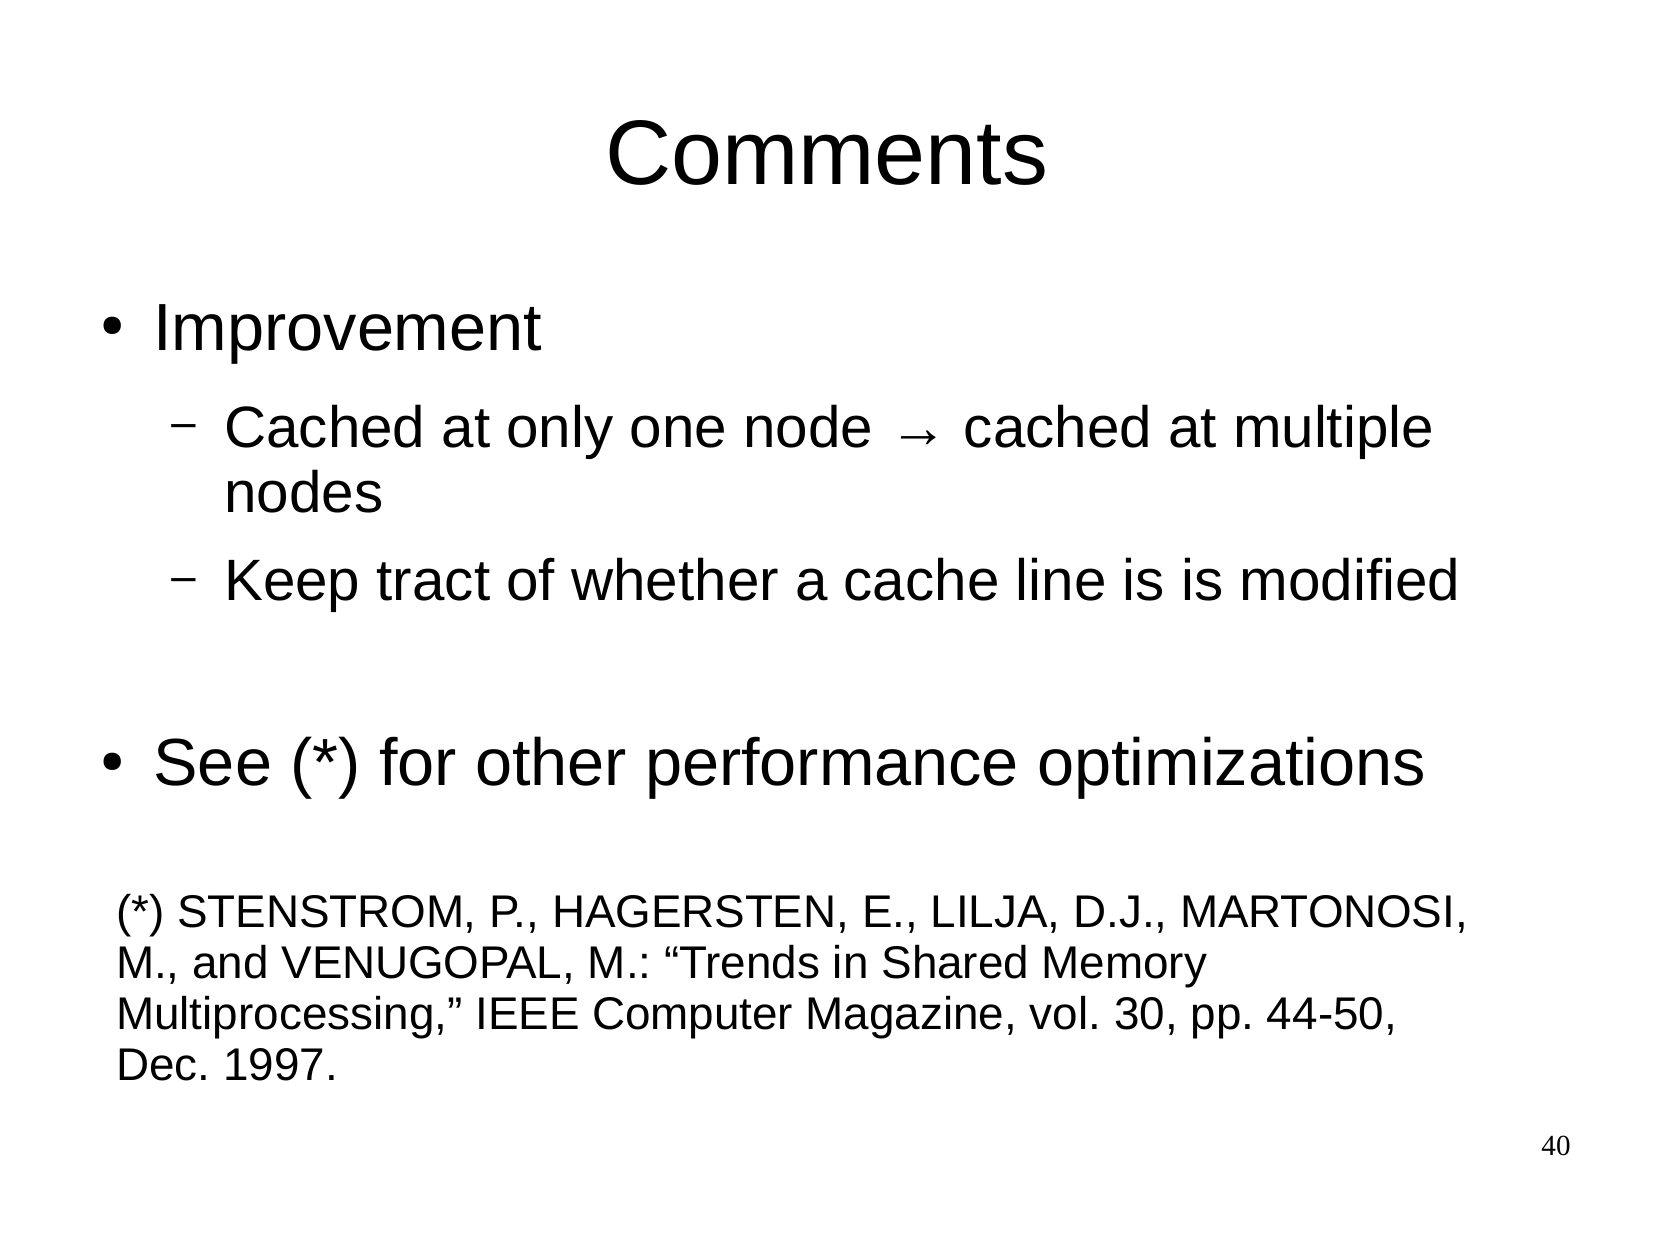

# Comments
Improvement
Cached at only one node → cached at multiple nodes
Keep tract of whether a cache line is is modified
See (*) for other performance optimizations
(*) STENSTROM, P., HAGERSTEN, E., LILJA, D.J., MARTONOSI, M., and VENUGOPAL, M.: “Trends in Shared Memory Multiprocessing,” IEEE Computer Magazine, vol. 30, pp. 44-50, Dec. 1997.
40